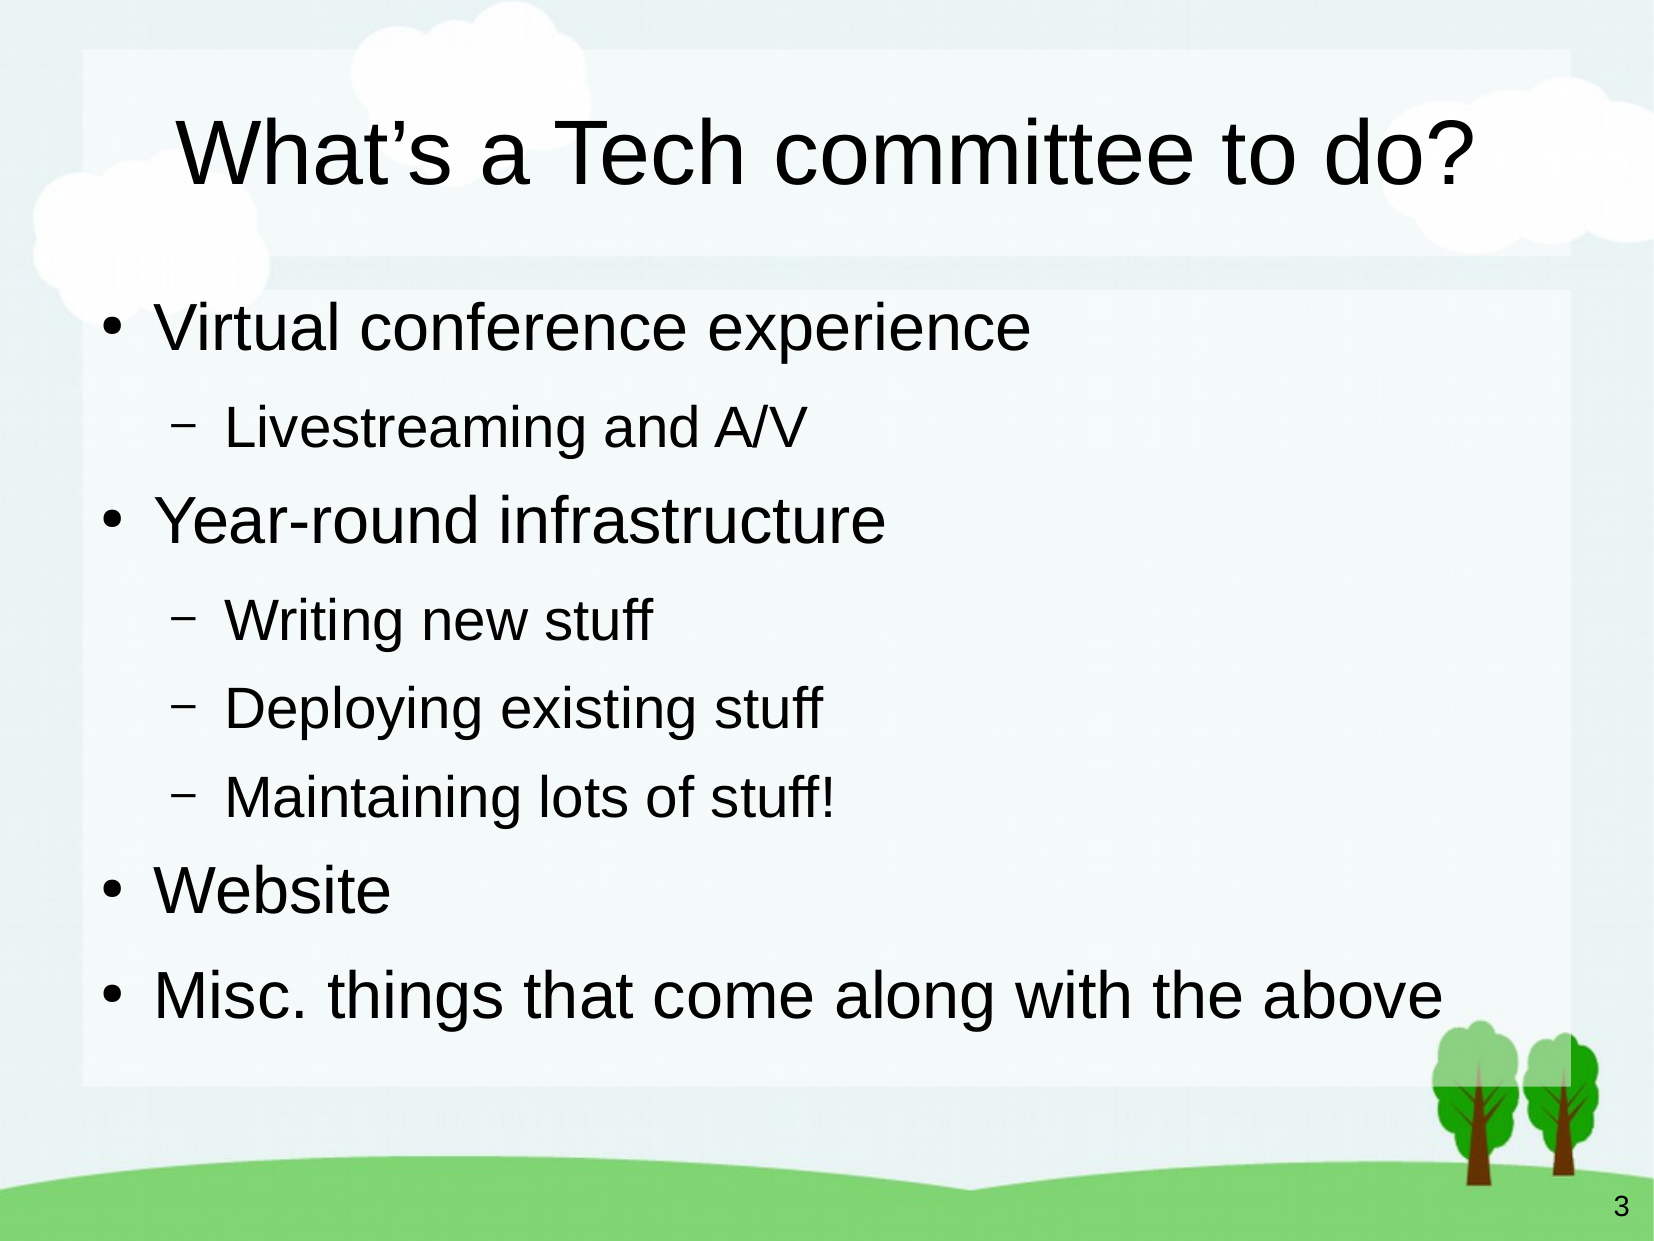

# What’s a Tech committee to do?
Virtual conference experience
Livestreaming and A/V
Year-round infrastructure
Writing new stuff
Deploying existing stuff
Maintaining lots of stuff!
Website
Misc. things that come along with the above
3